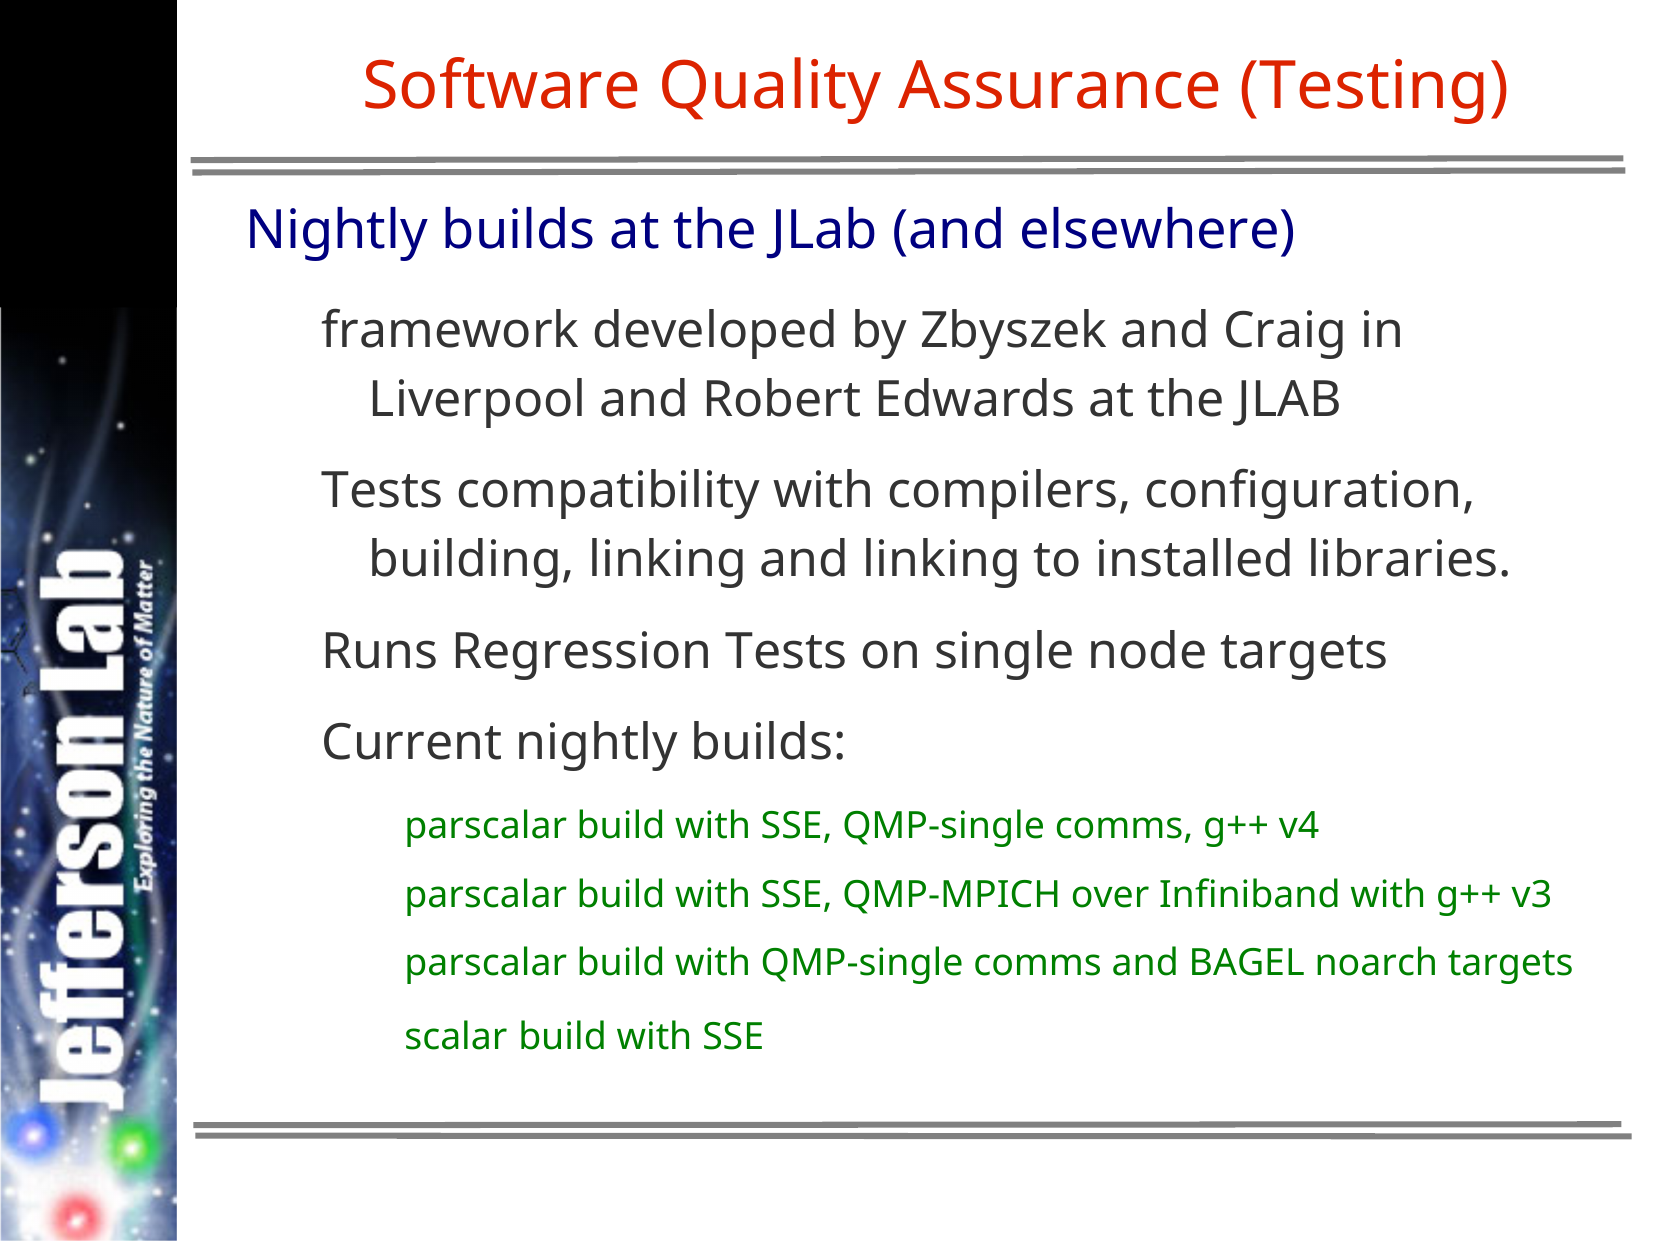

# Software Quality Assurance (Testing)
Nightly builds at the JLab (and elsewhere)
framework developed by Zbyszek and Craig in Liverpool and Robert Edwards at the JLAB
Tests compatibility with compilers, configuration, building, linking and linking to installed libraries.
Runs Regression Tests on single node targets
Current nightly builds:
parscalar build with SSE, QMP-single comms, g++ v4
parscalar build with SSE, QMP-MPICH over Infiniband with g++ v3
parscalar build with QMP-single comms and BAGEL noarch targets
scalar build with SSE